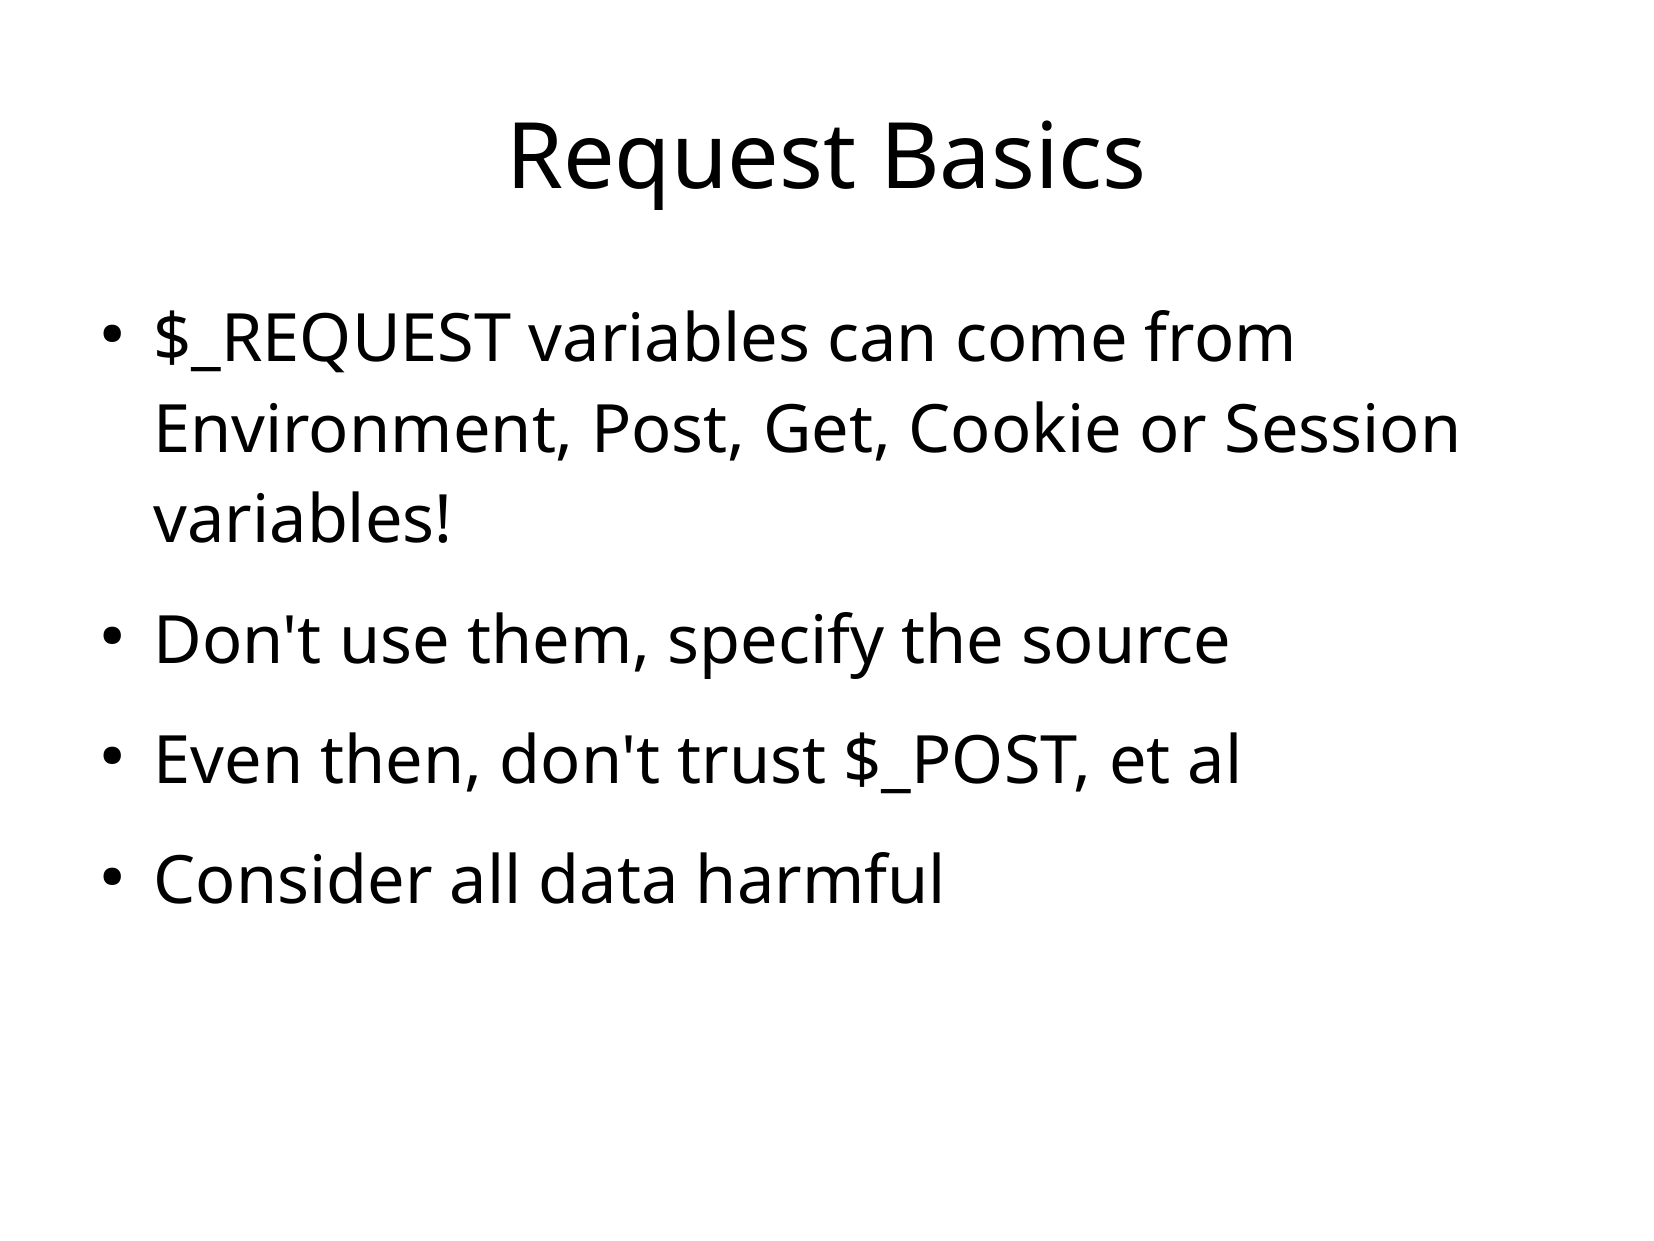

# Request Basics
$_REQUEST variables can come from Environment, Post, Get, Cookie or Session variables!
Don't use them, specify the source
Even then, don't trust $_POST, et al
Consider all data harmful